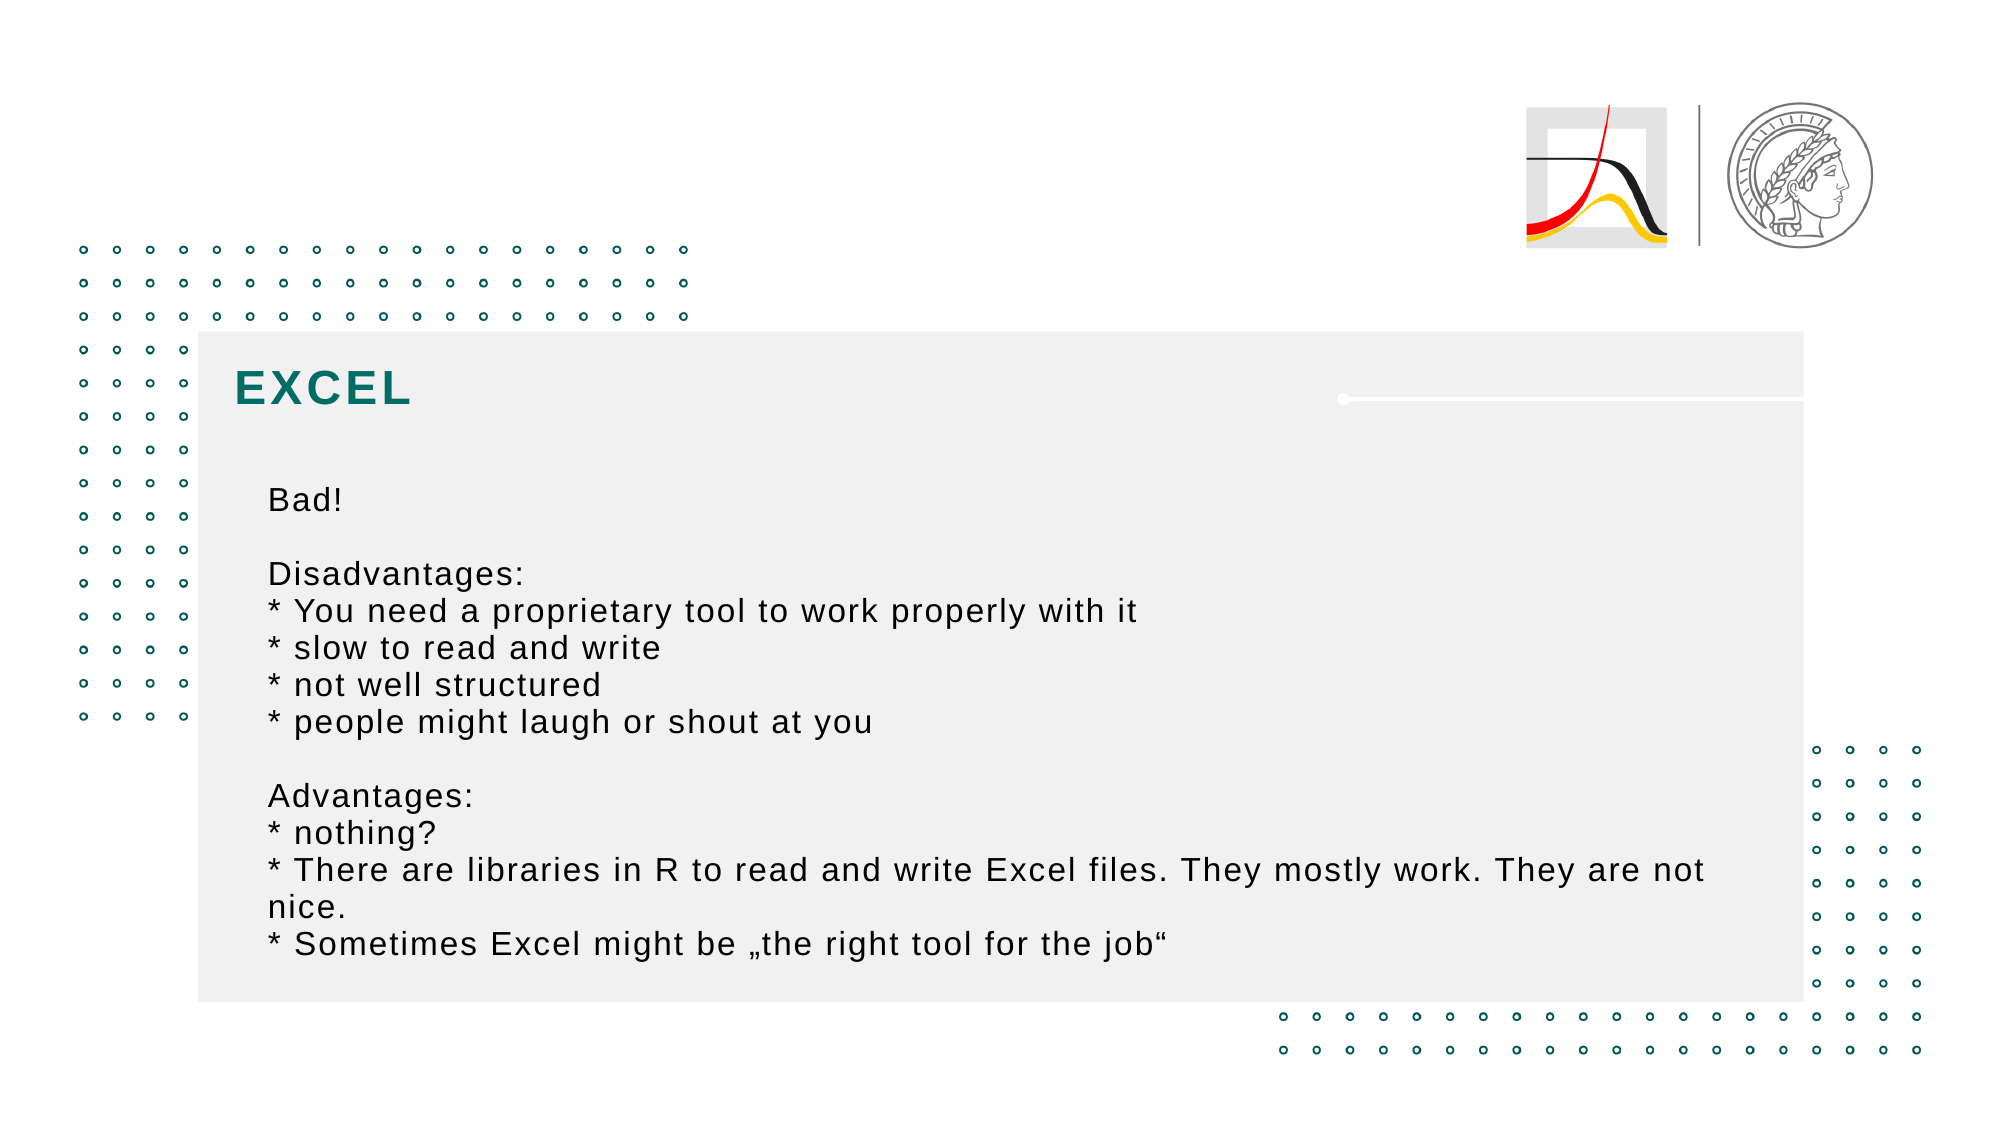

# Excel
Bad!
Disadvantages:
* You need a proprietary tool to work properly with it
* slow to read and write
* not well structured
* people might laugh or shout at you
Advantages:
* nothing?
* There are libraries in R to read and write Excel files. They mostly work. They are not nice.
* Sometimes Excel might be „the right tool for the job“